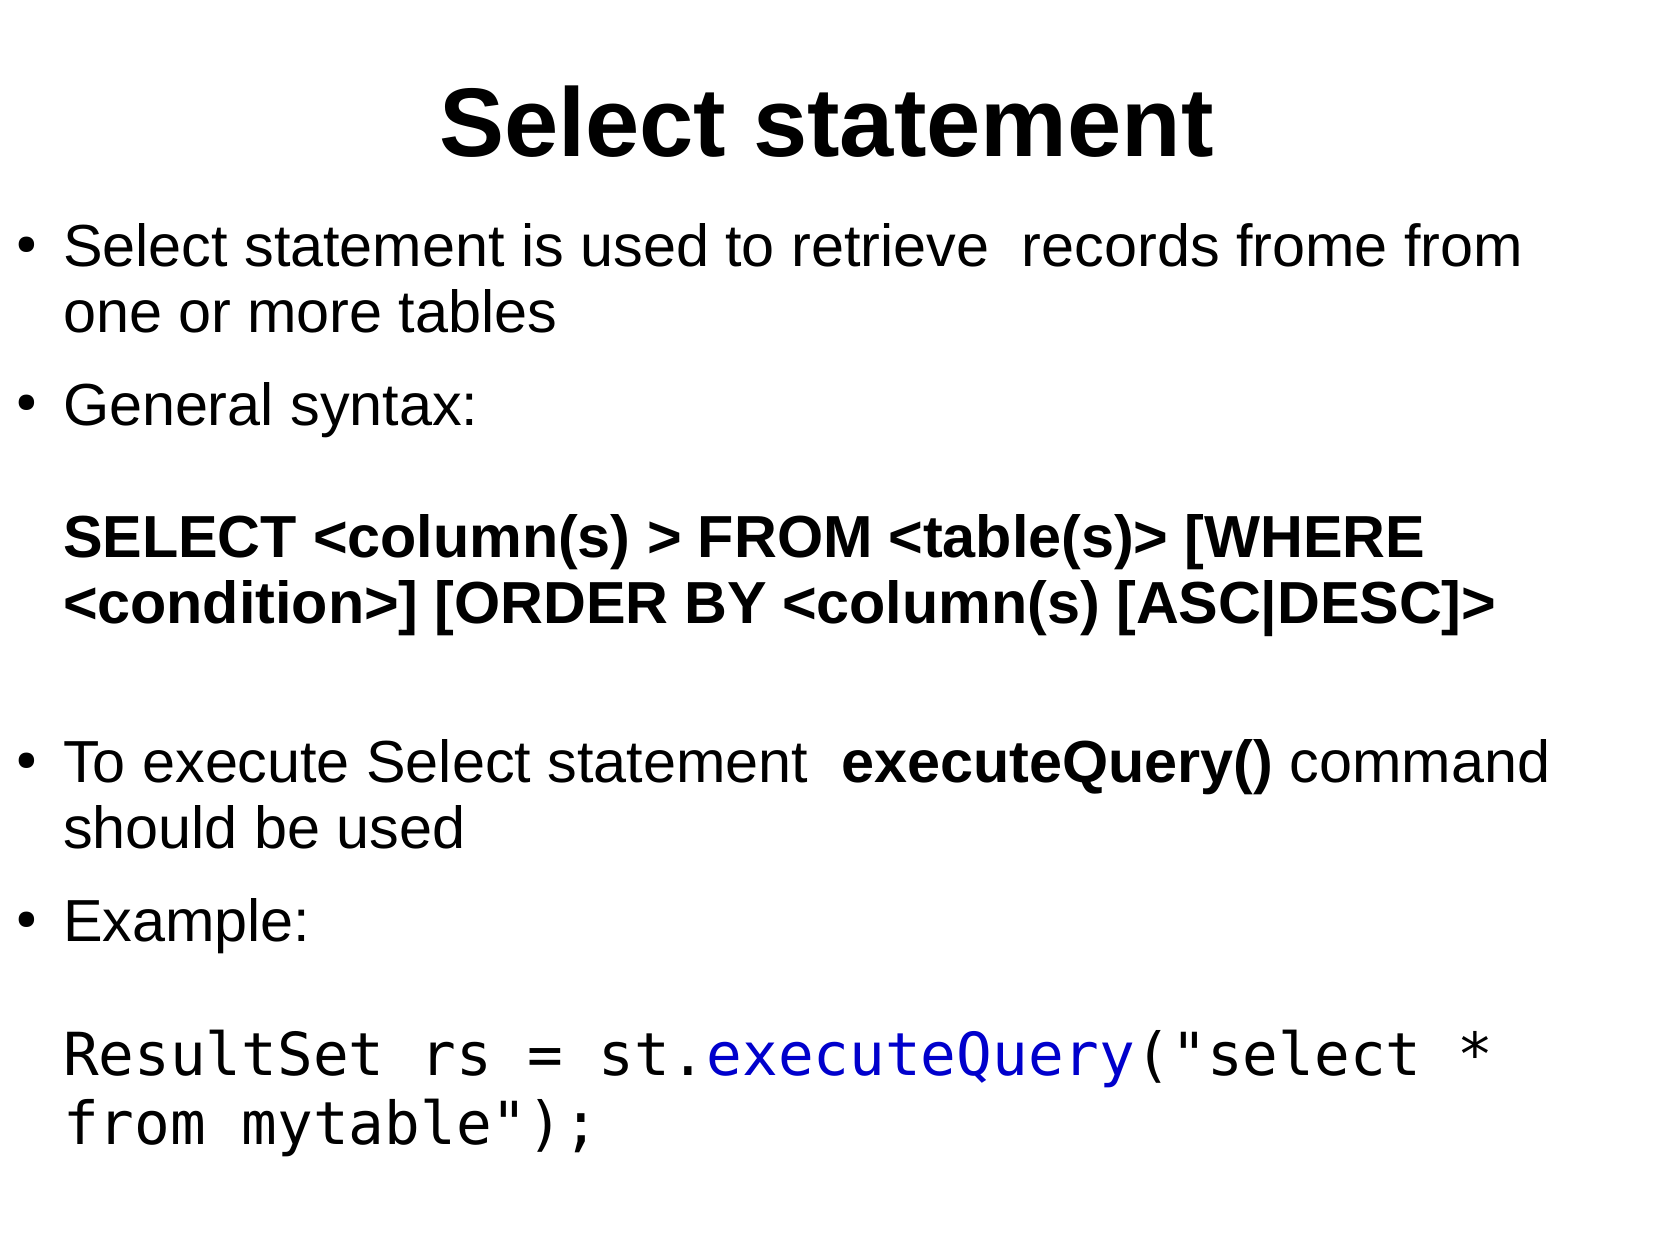

# Select statement
Select statement is used to retrieve records frome from one or more tables
General syntax:
SELECT <column(s) > FROM <table(s)> [WHERE <condition>] [ORDER BY <column(s) [ASC|DESC]>
To execute Select statement executeQuery() command should be used
Example:
ResultSet rs = st.executeQuery("select * from mytable");